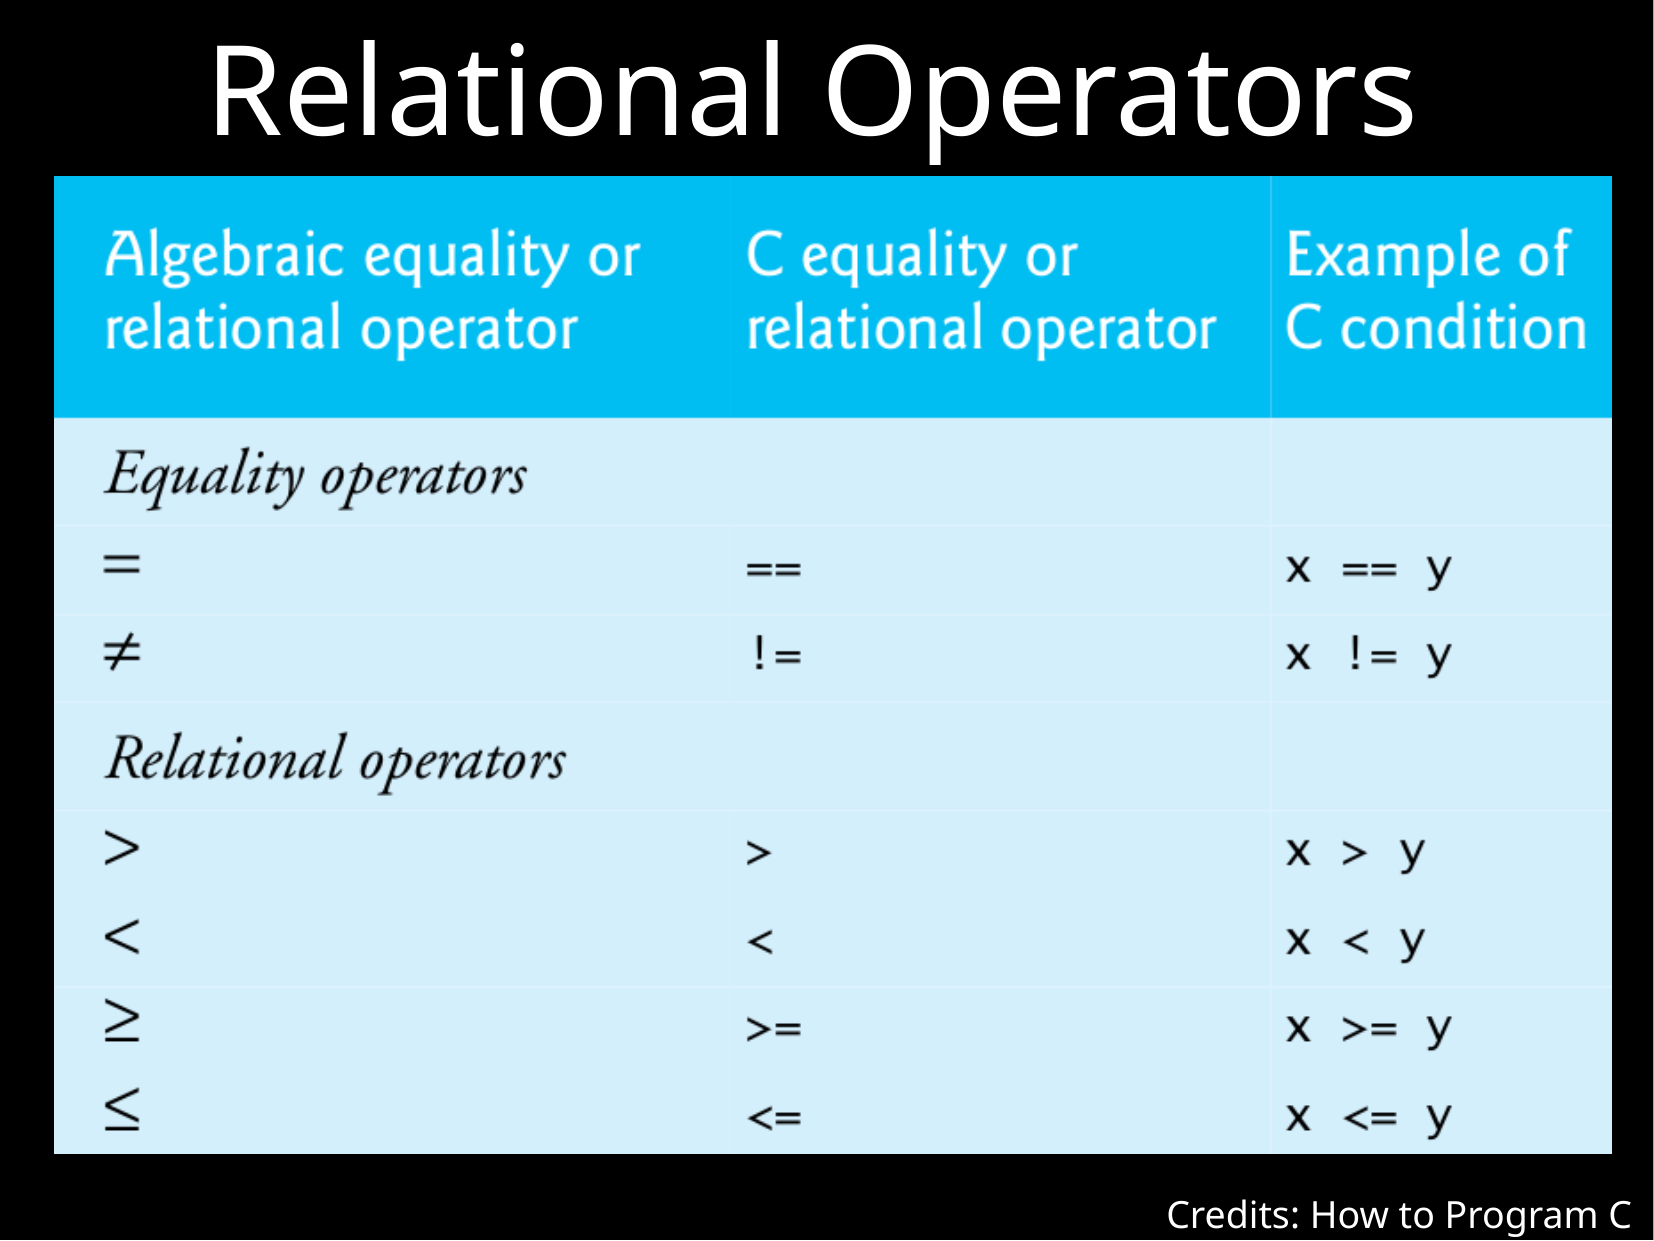

Relational Operators
Credits: How to Program C